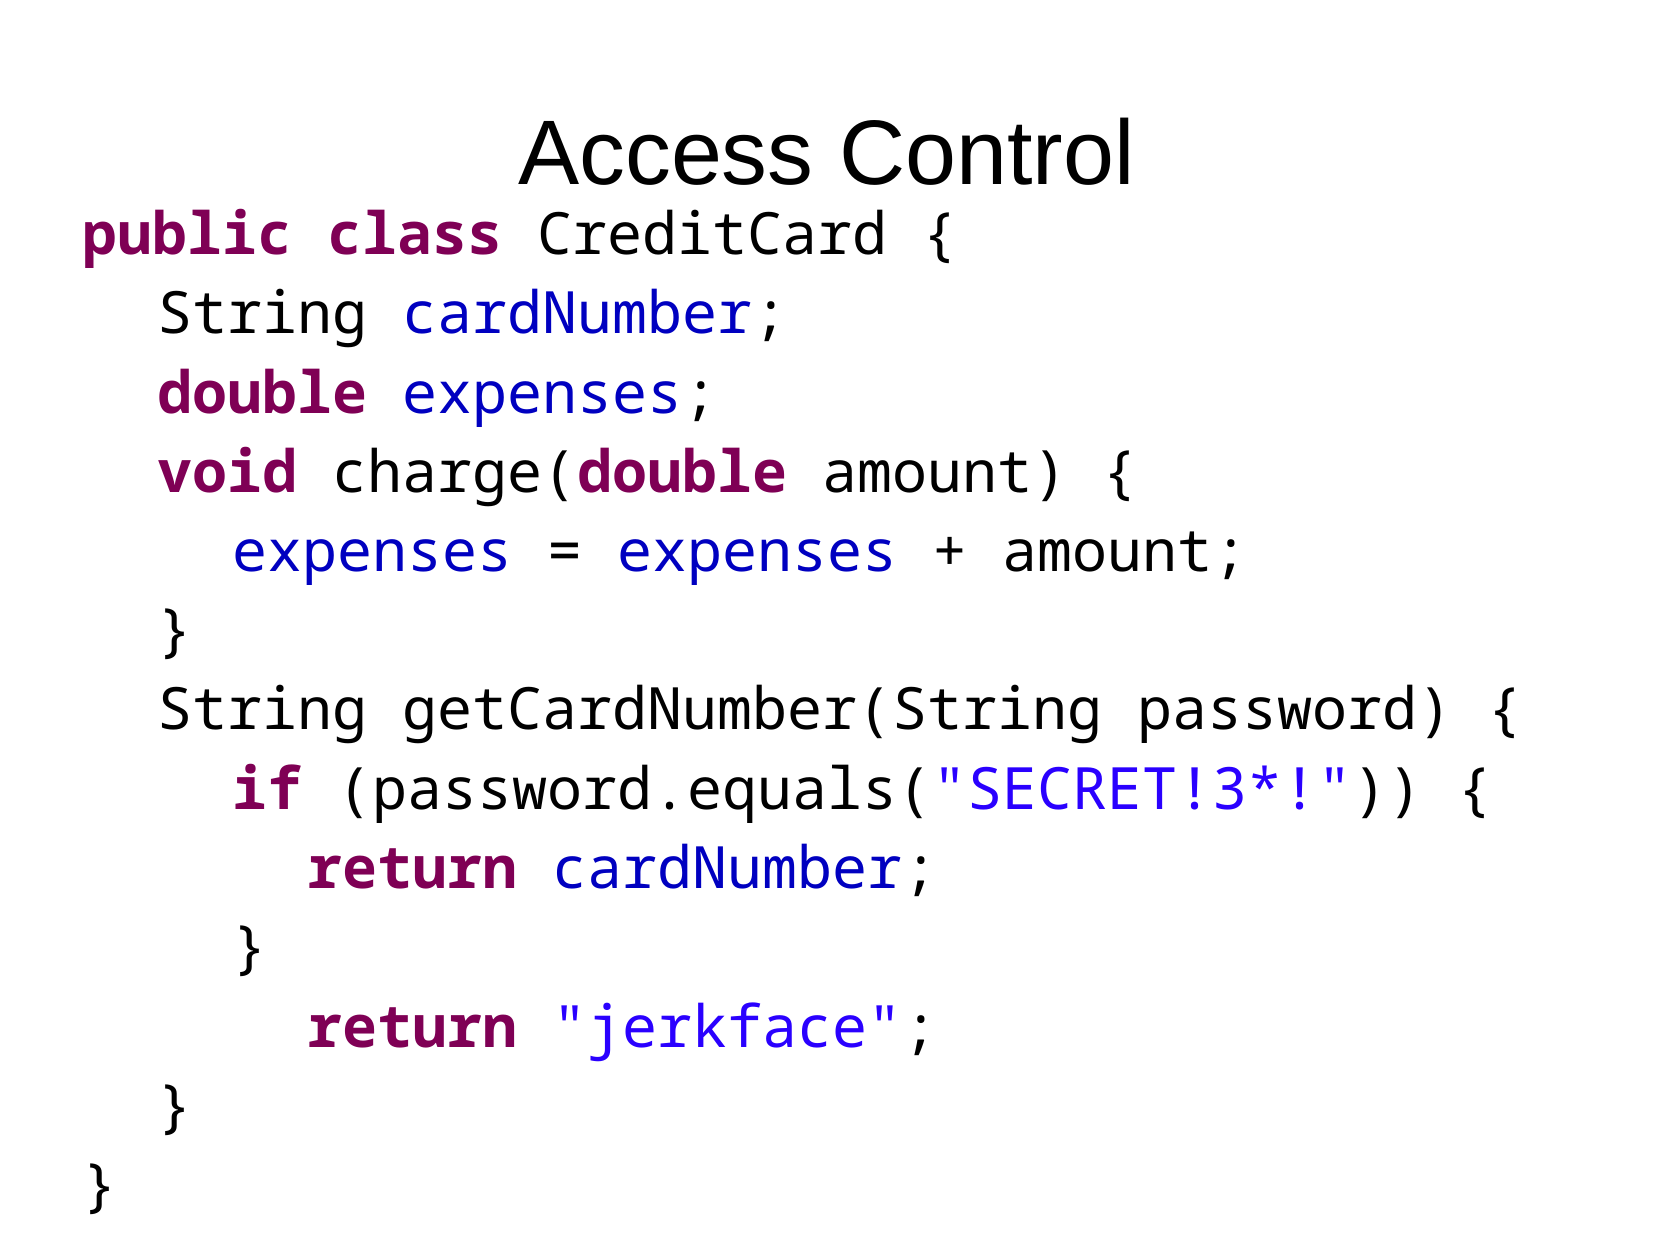

# Access Control
public class CreditCard {
	String cardNumber;
	double expenses;
	void charge(double amount) {
		expenses = expenses + amount;
	}
	String getCardNumber(String password) {
		if (password.equals("SECRET!3*!")) {
			return cardNumber;
		}
			return "jerkface";
	}
}